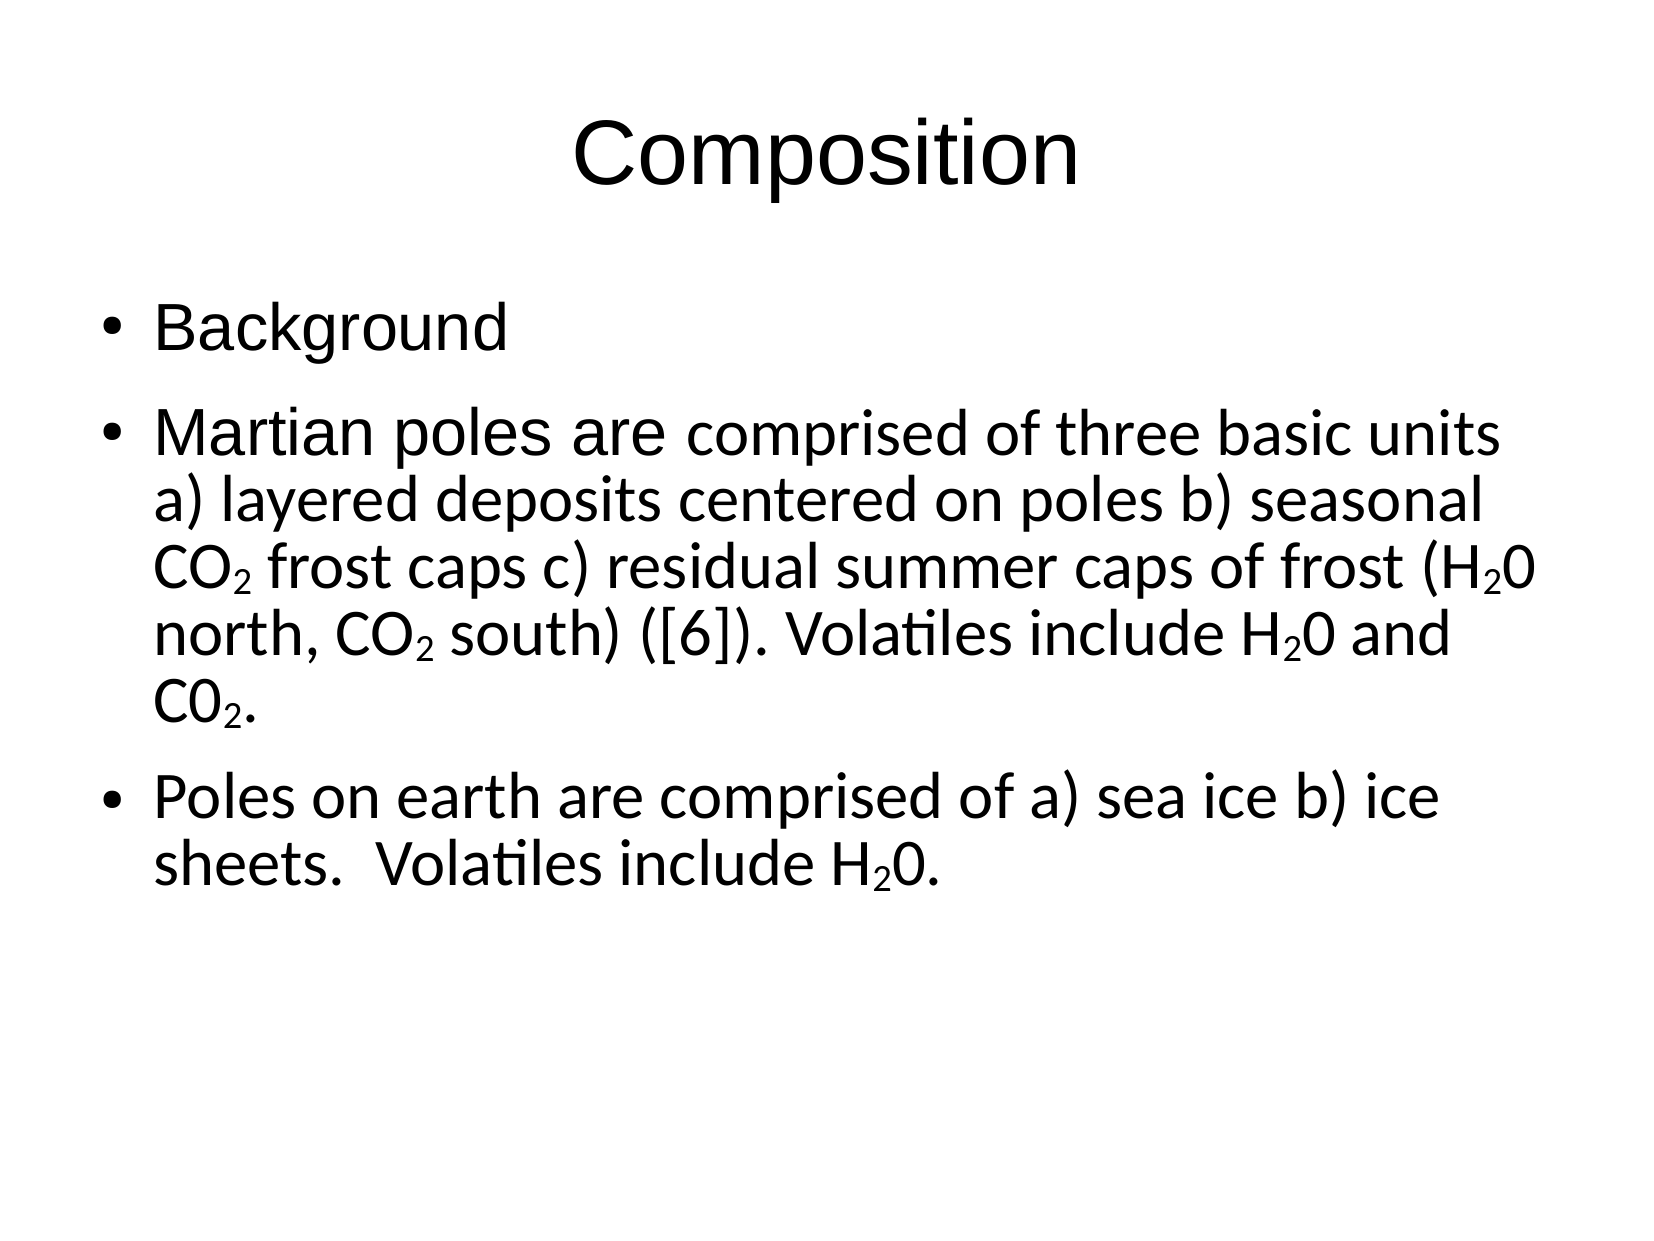

# Composition
Background
Martian poles are comprised of three basic units a) layered deposits centered on poles b) seasonal CO2 frost caps c) residual summer caps of frost (H20 north, CO2 south) ([6]). Volatiles include H20 and C02.
Poles on earth are comprised of a) sea ice b) ice sheets. Volatiles include H20.